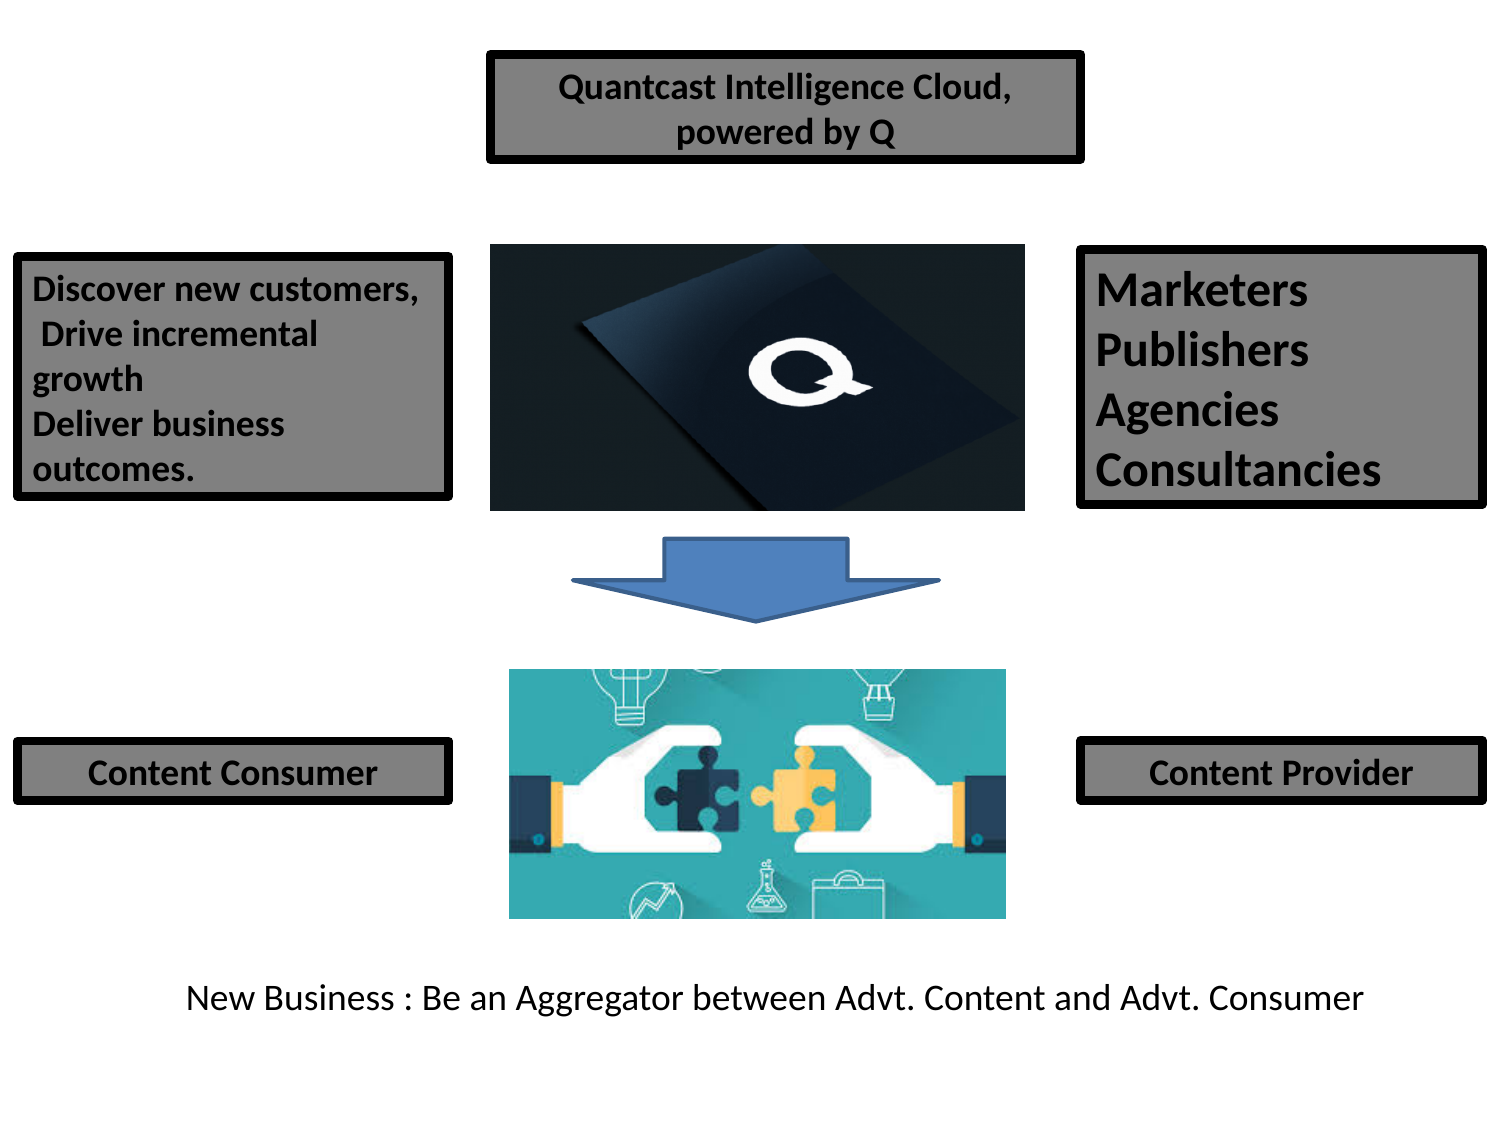

Quantcast Intelligence Cloud, powered by Q
Marketers
Publishers
Agencies
Consultancies
Discover new customers,
 Drive incremental growth
Deliver business outcomes.
Content Provider
Content Consumer
New Business : Be an Aggregator between Advt. Content and Advt. Consumer